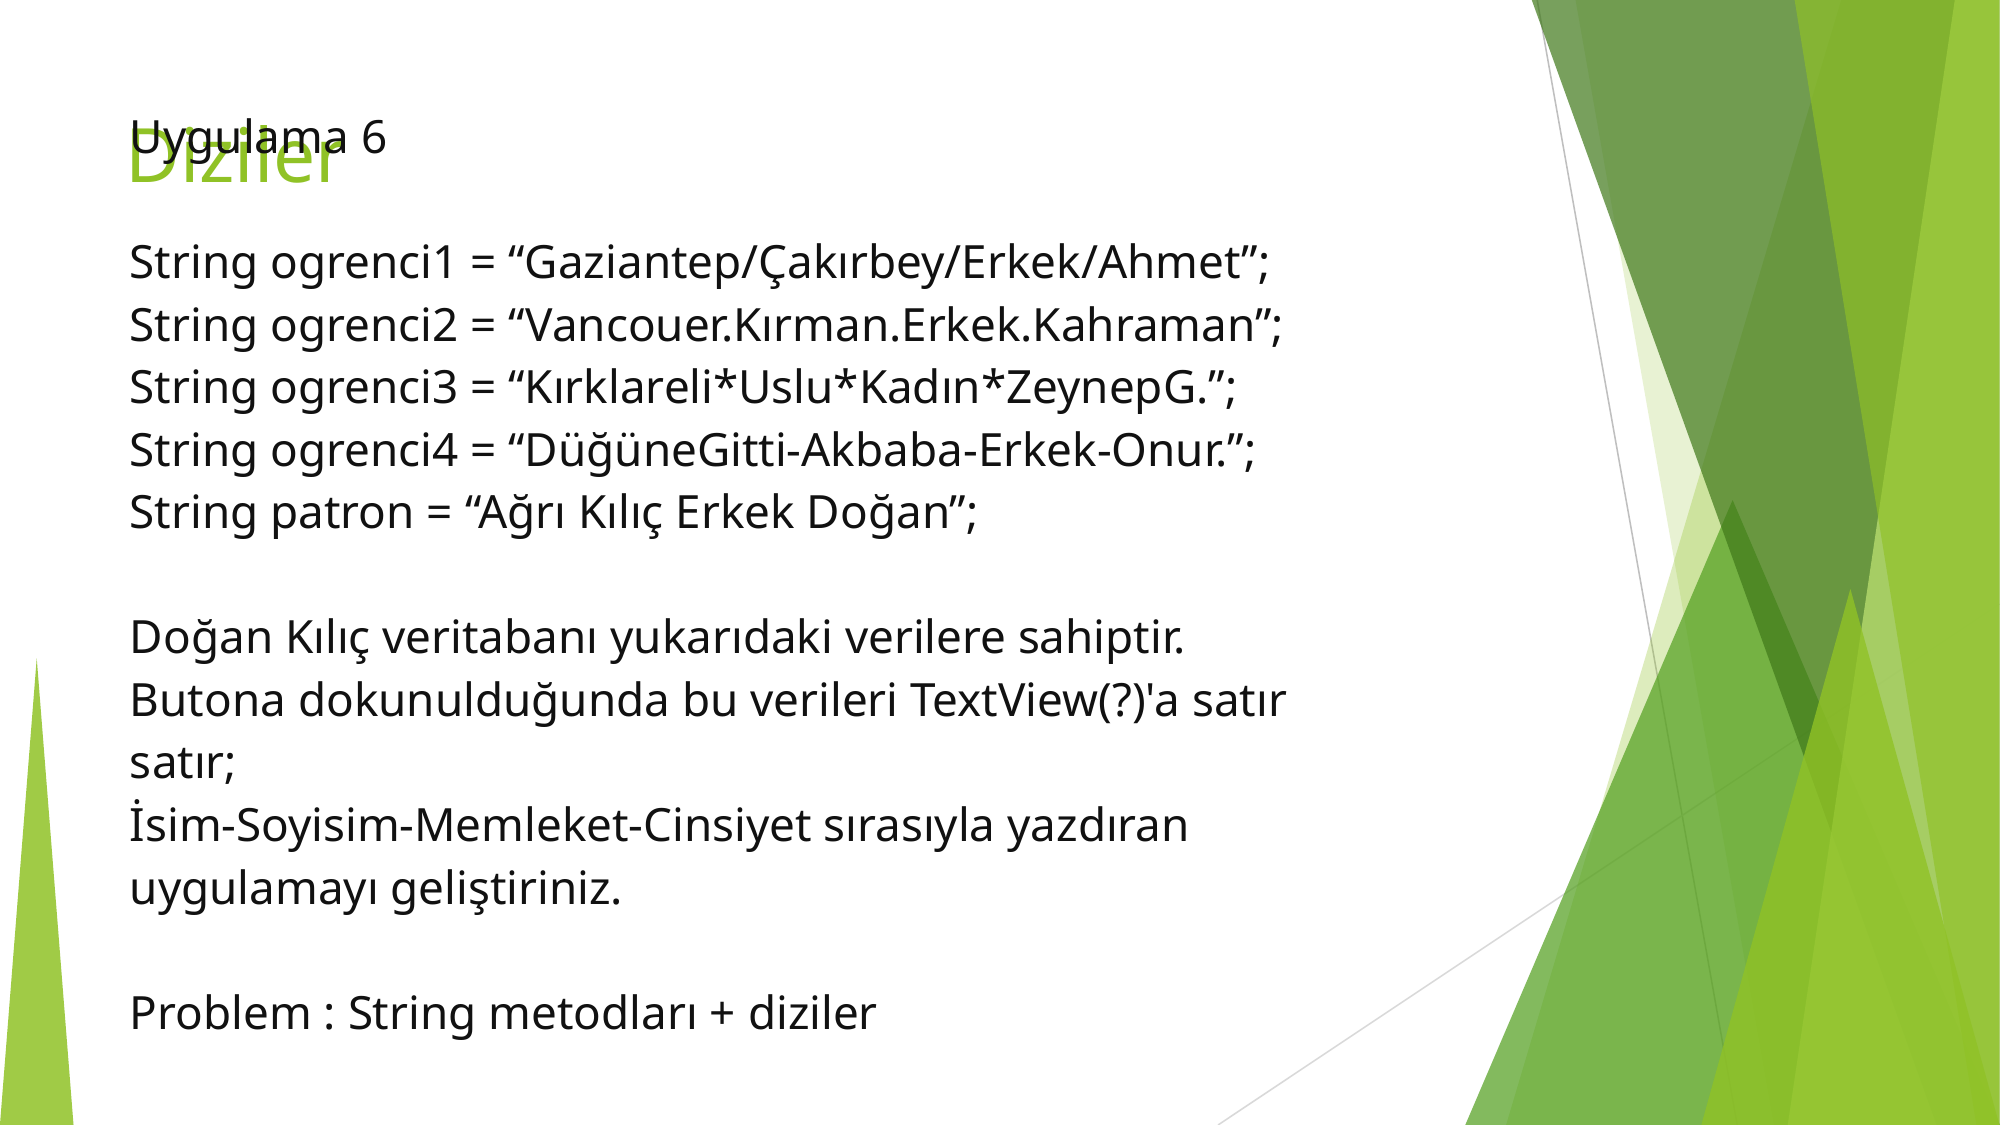

# Diziler
Uygulama 6
String ogrenci1 = “Gaziantep/Çakırbey/Erkek/Ahmet”;
String ogrenci2 = “Vancouer.Kırman.Erkek.Kahraman”;
String ogrenci3 = “Kırklareli*Uslu*Kadın*ZeynepG.”;
String ogrenci4 = “DüğüneGitti-Akbaba-Erkek-Onur.”;
String patron = “Ağrı Kılıç Erkek Doğan”;
Doğan Kılıç veritabanı yukarıdaki verilere sahiptir. Butona dokunulduğunda bu verileri TextView(?)'a satır satır;
İsim-Soyisim-Memleket-Cinsiyet sırasıyla yazdıran uygulamayı geliştiriniz.
Problem : String metodları + diziler